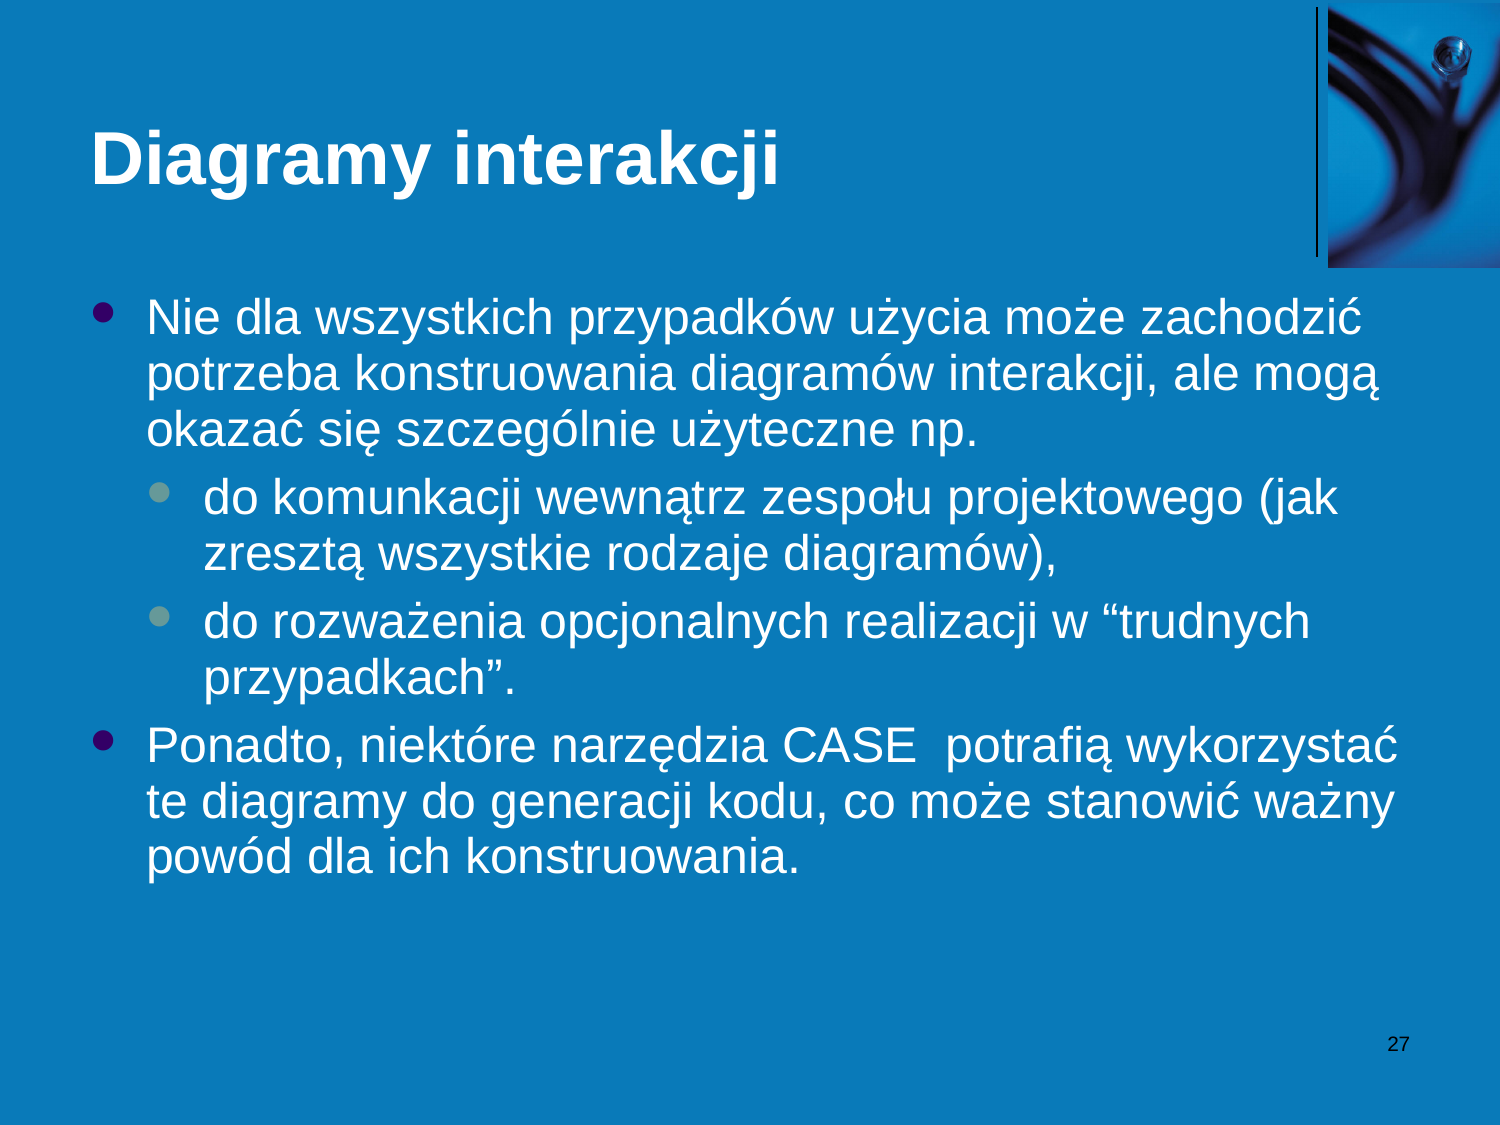

# Diagramy interakcji
Nie dla wszystkich przypadków użycia może zachodzić potrzeba konstruowania diagramów interakcji, ale mogą okazać się szczególnie użyteczne np.
do komunkacji wewnątrz zespołu projektowego (jak zresztą wszystkie rodzaje diagramów),
do rozważenia opcjonalnych realizacji w “trudnych przypadkach”.
Ponadto, niektóre narzędzia CASE potrafią wykorzystać te diagramy do generacji kodu, co może stanowić ważny powód dla ich konstruowania.
27